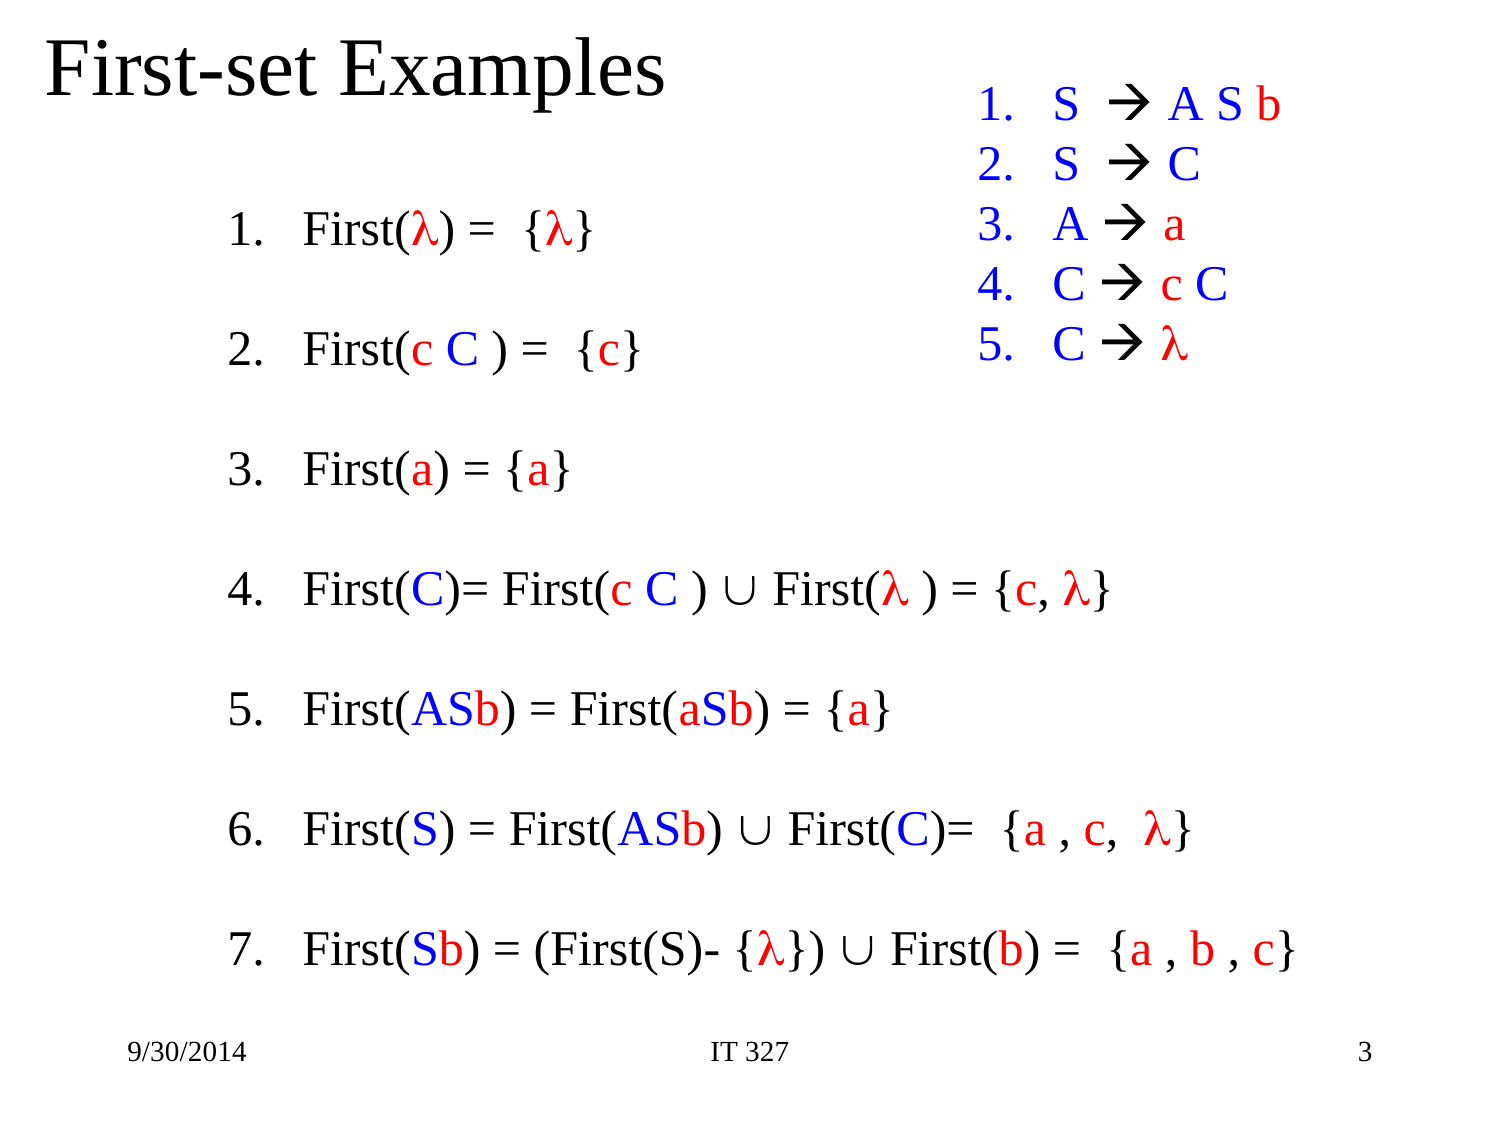

# First-set Examples
S  A S b
S  C
A  a
C  c C
C  
First() = {}
First(c C ) = {c}
First(a) = {a}
First(C)= First(c C )  First( ) = {c, }
First(ASb) = First(aSb) = {a}
First(S) = First(ASb)  First(C)= {a , c, }
First(Sb) = (First(S)- {})  First(b) = {a , b , c}
9/30/2014
IT 327